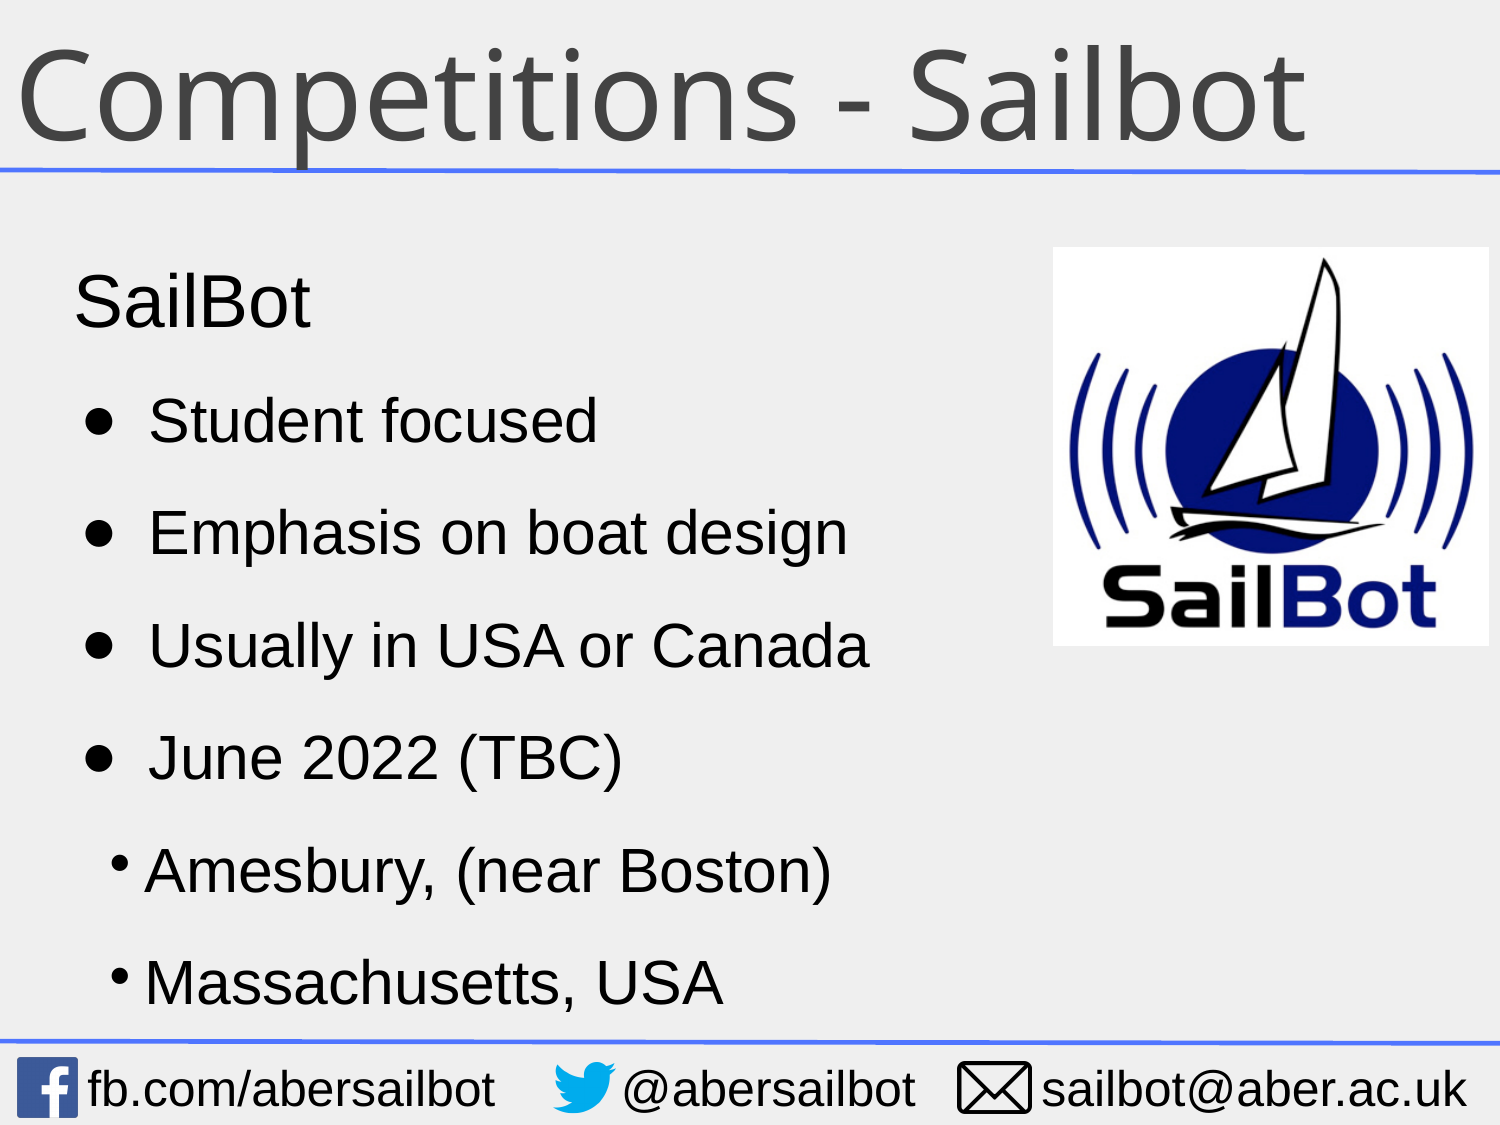

Competitions - Sailbot
SailBot
Student focused
Emphasis on boat design
Usually in USA or Canada
June 2022 (TBC)
Amesbury, (near Boston)
Massachusetts, USA
 fb.com/abersailbot @abersailbot sailbot@aber.ac.uk